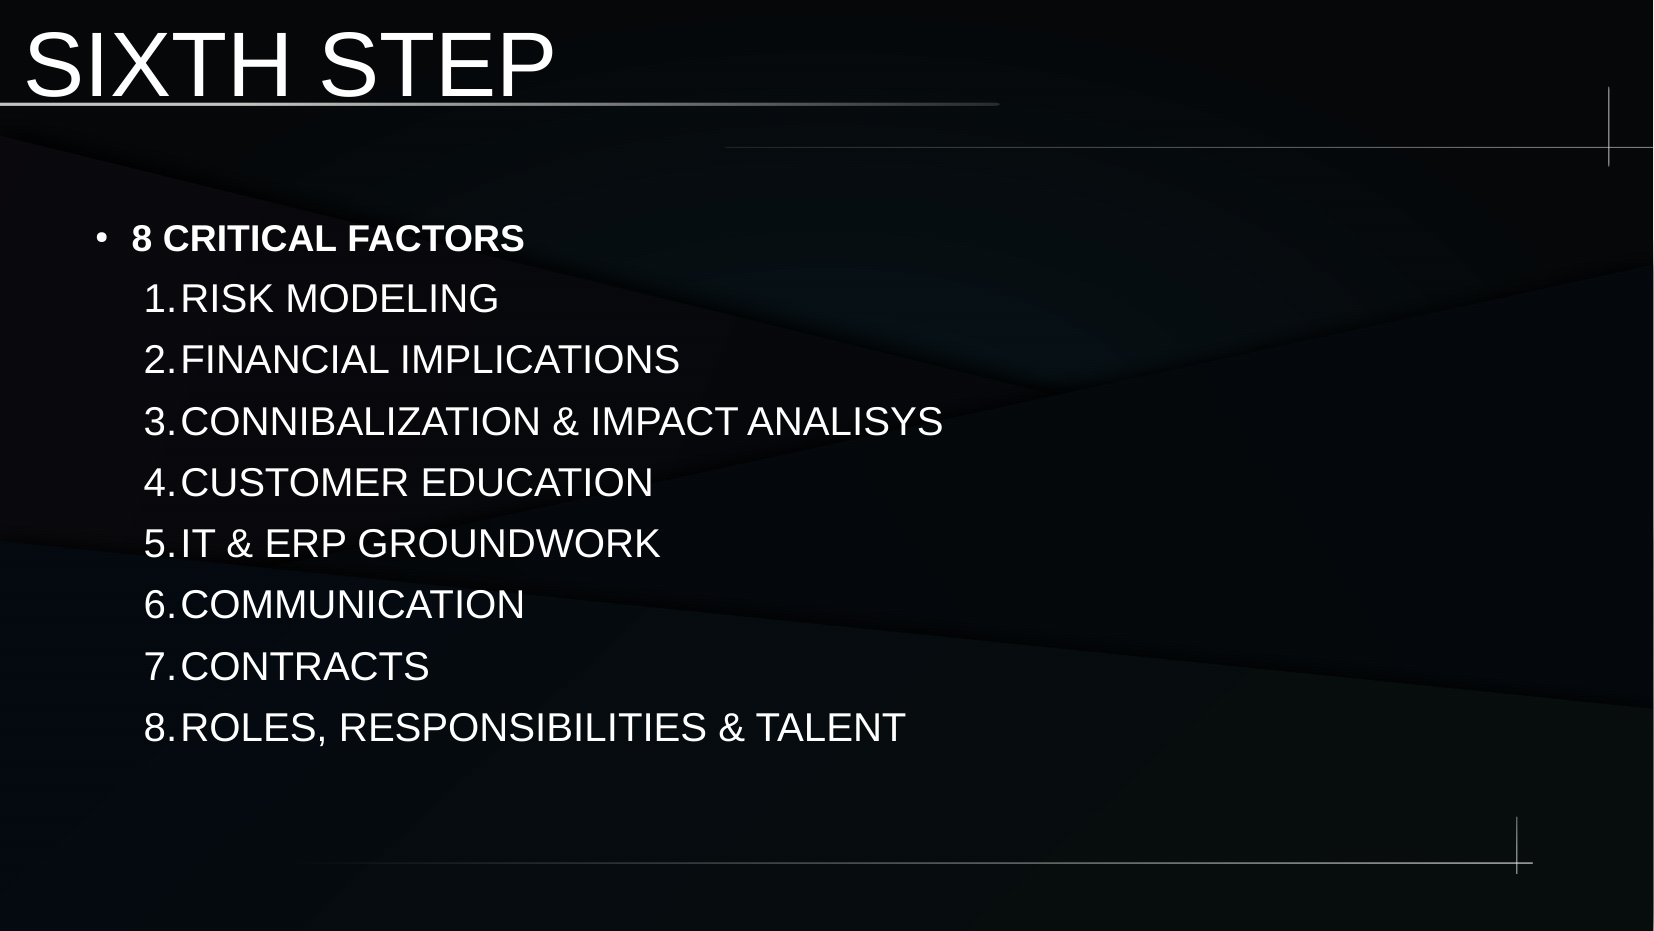

# SIXTH STEP
8 CRITICAL FACTORS
RISK MODELING
FINANCIAL IMPLICATIONS
CONNIBALIZATION & IMPACT ANALISYS
CUSTOMER EDUCATION
IT & ERP GROUNDWORK
COMMUNICATION
CONTRACTS
ROLES, RESPONSIBILITIES & TALENT